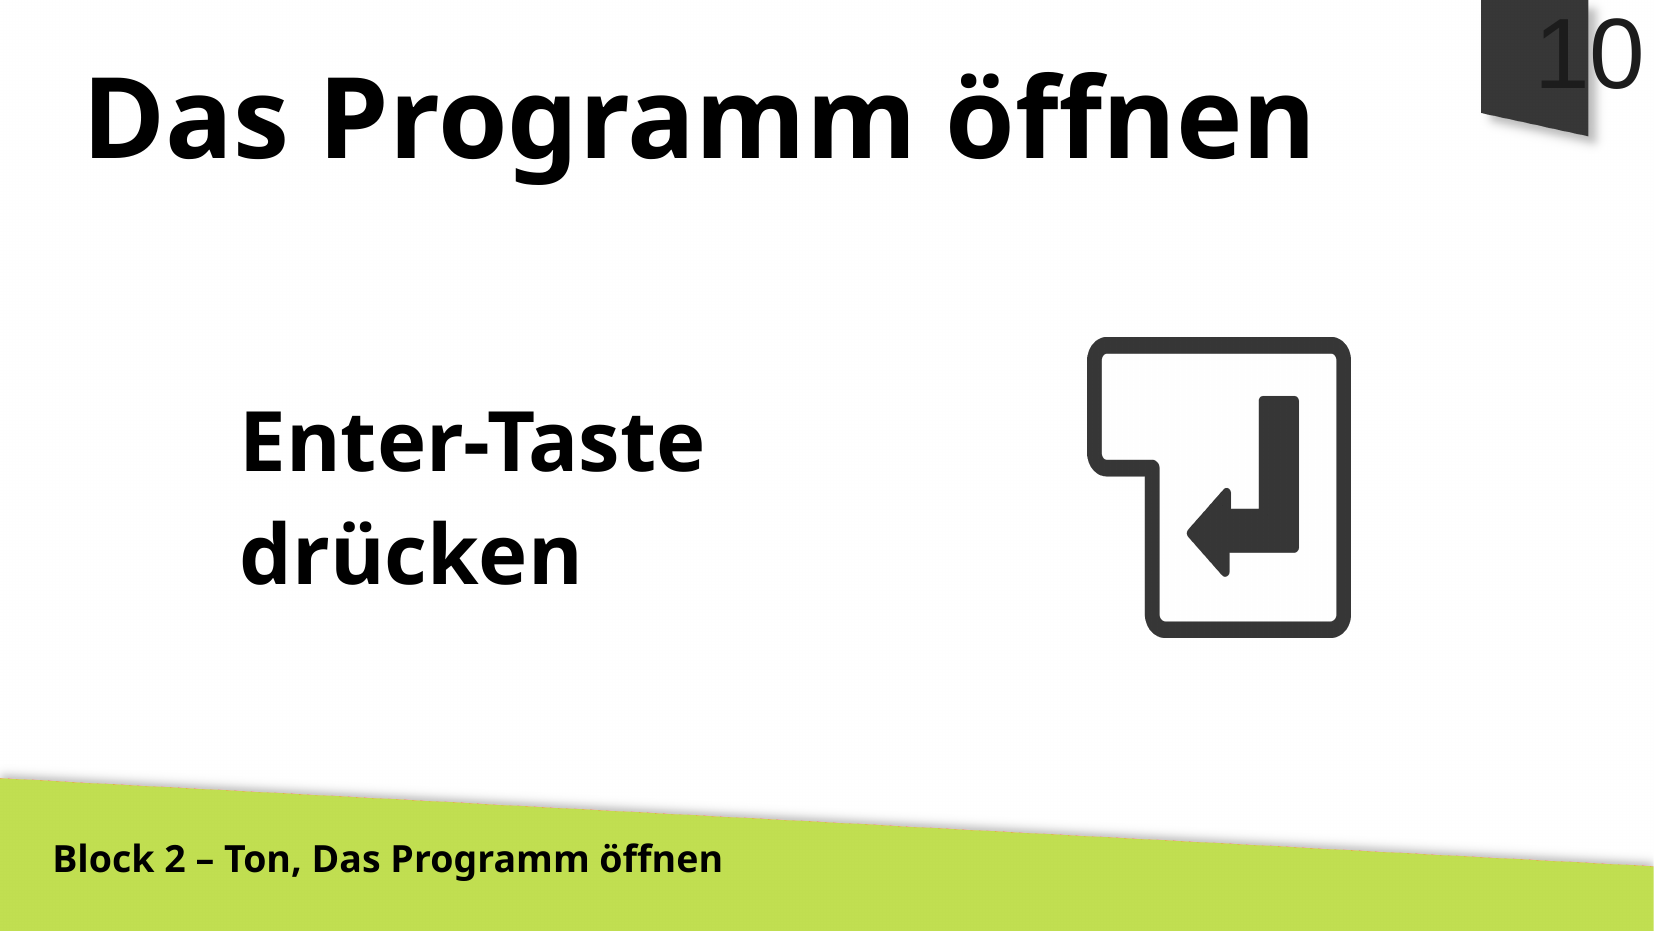

# Das Programm öffnen
Enter-Taste drücken
Block 2 – Ton, Das Programm öffnen